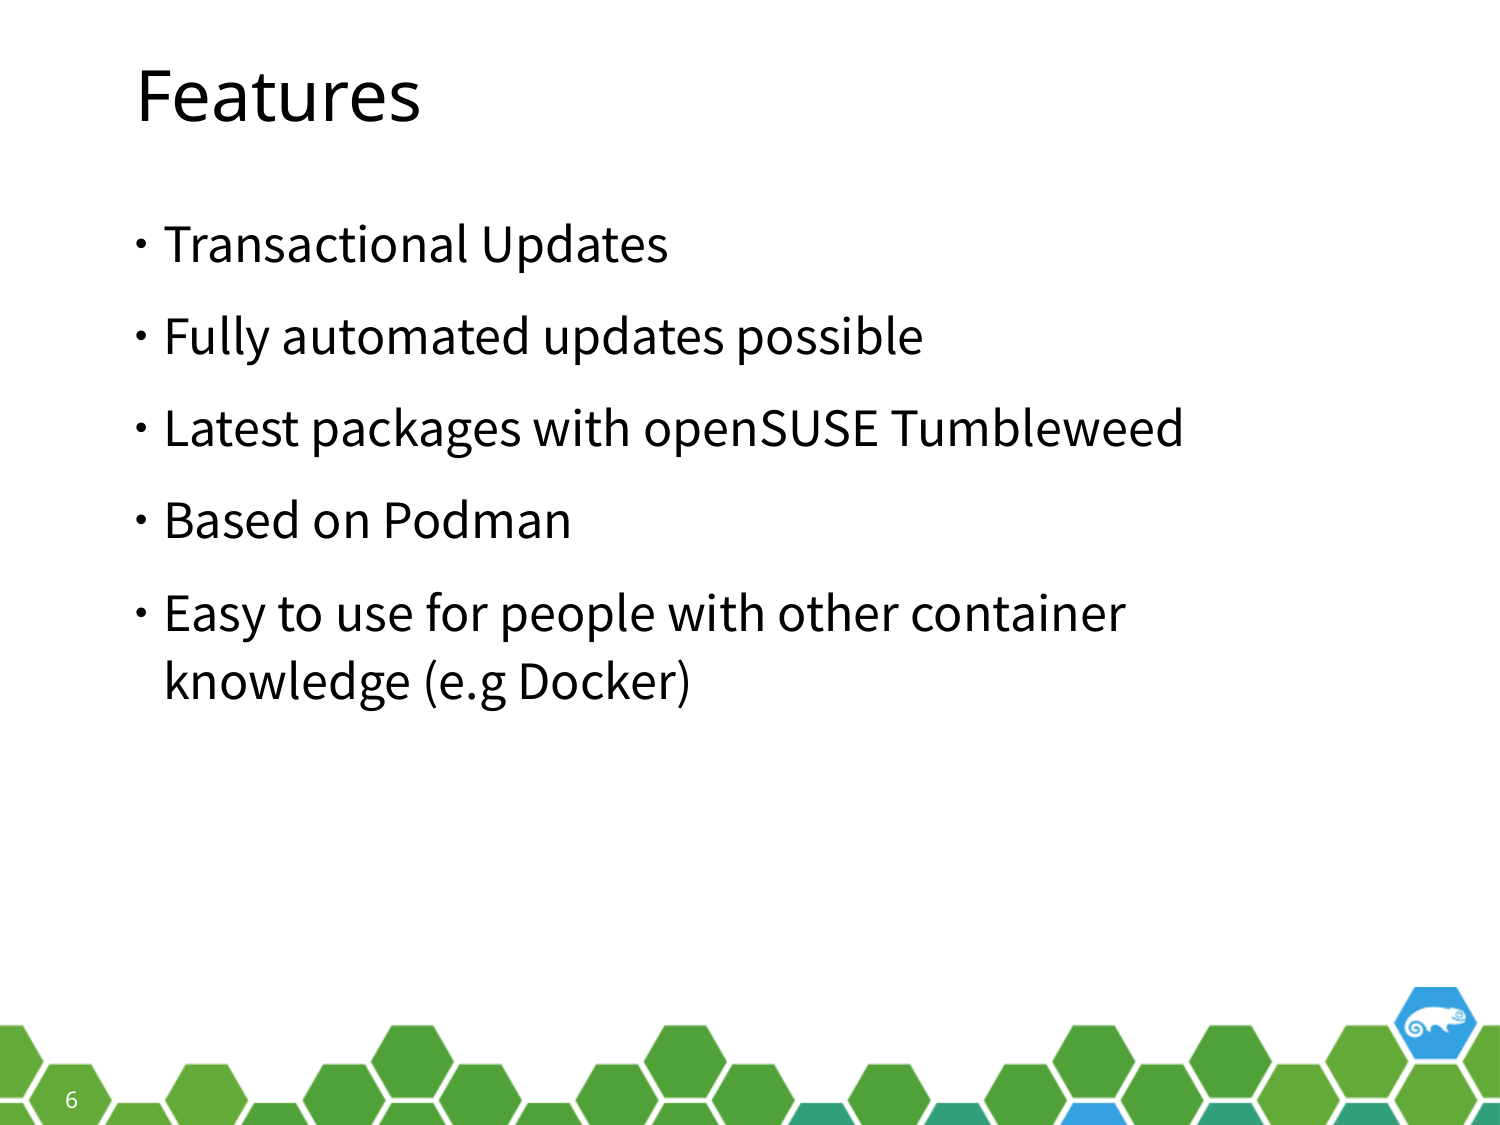

# Features
Transactional Updates
Fully automated updates possible
Latest packages with openSUSE Tumbleweed
Based on Podman
Easy to use for people with other container knowledge (e.g Docker)